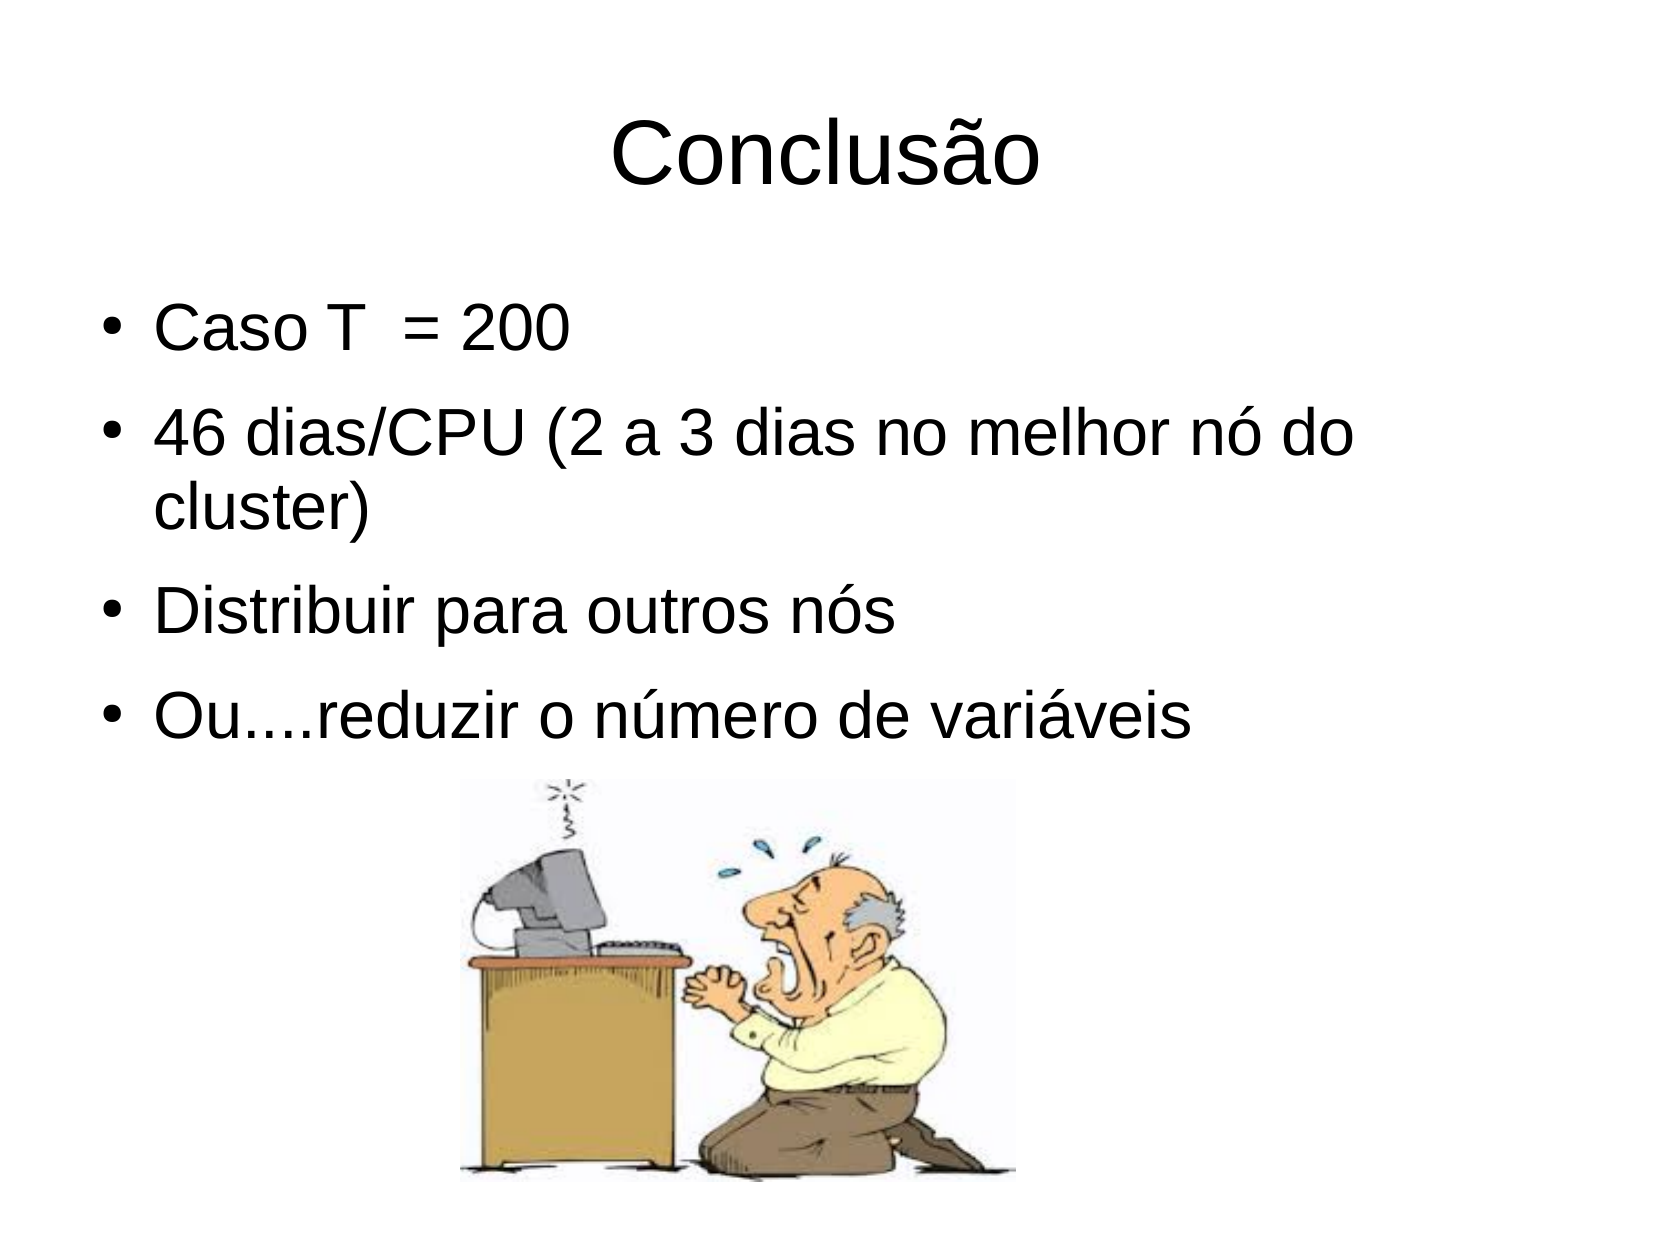

# Conclusão
Caso T = 200
46 dias/CPU (2 a 3 dias no melhor nó do cluster)
Distribuir para outros nós
Ou....reduzir o número de variáveis